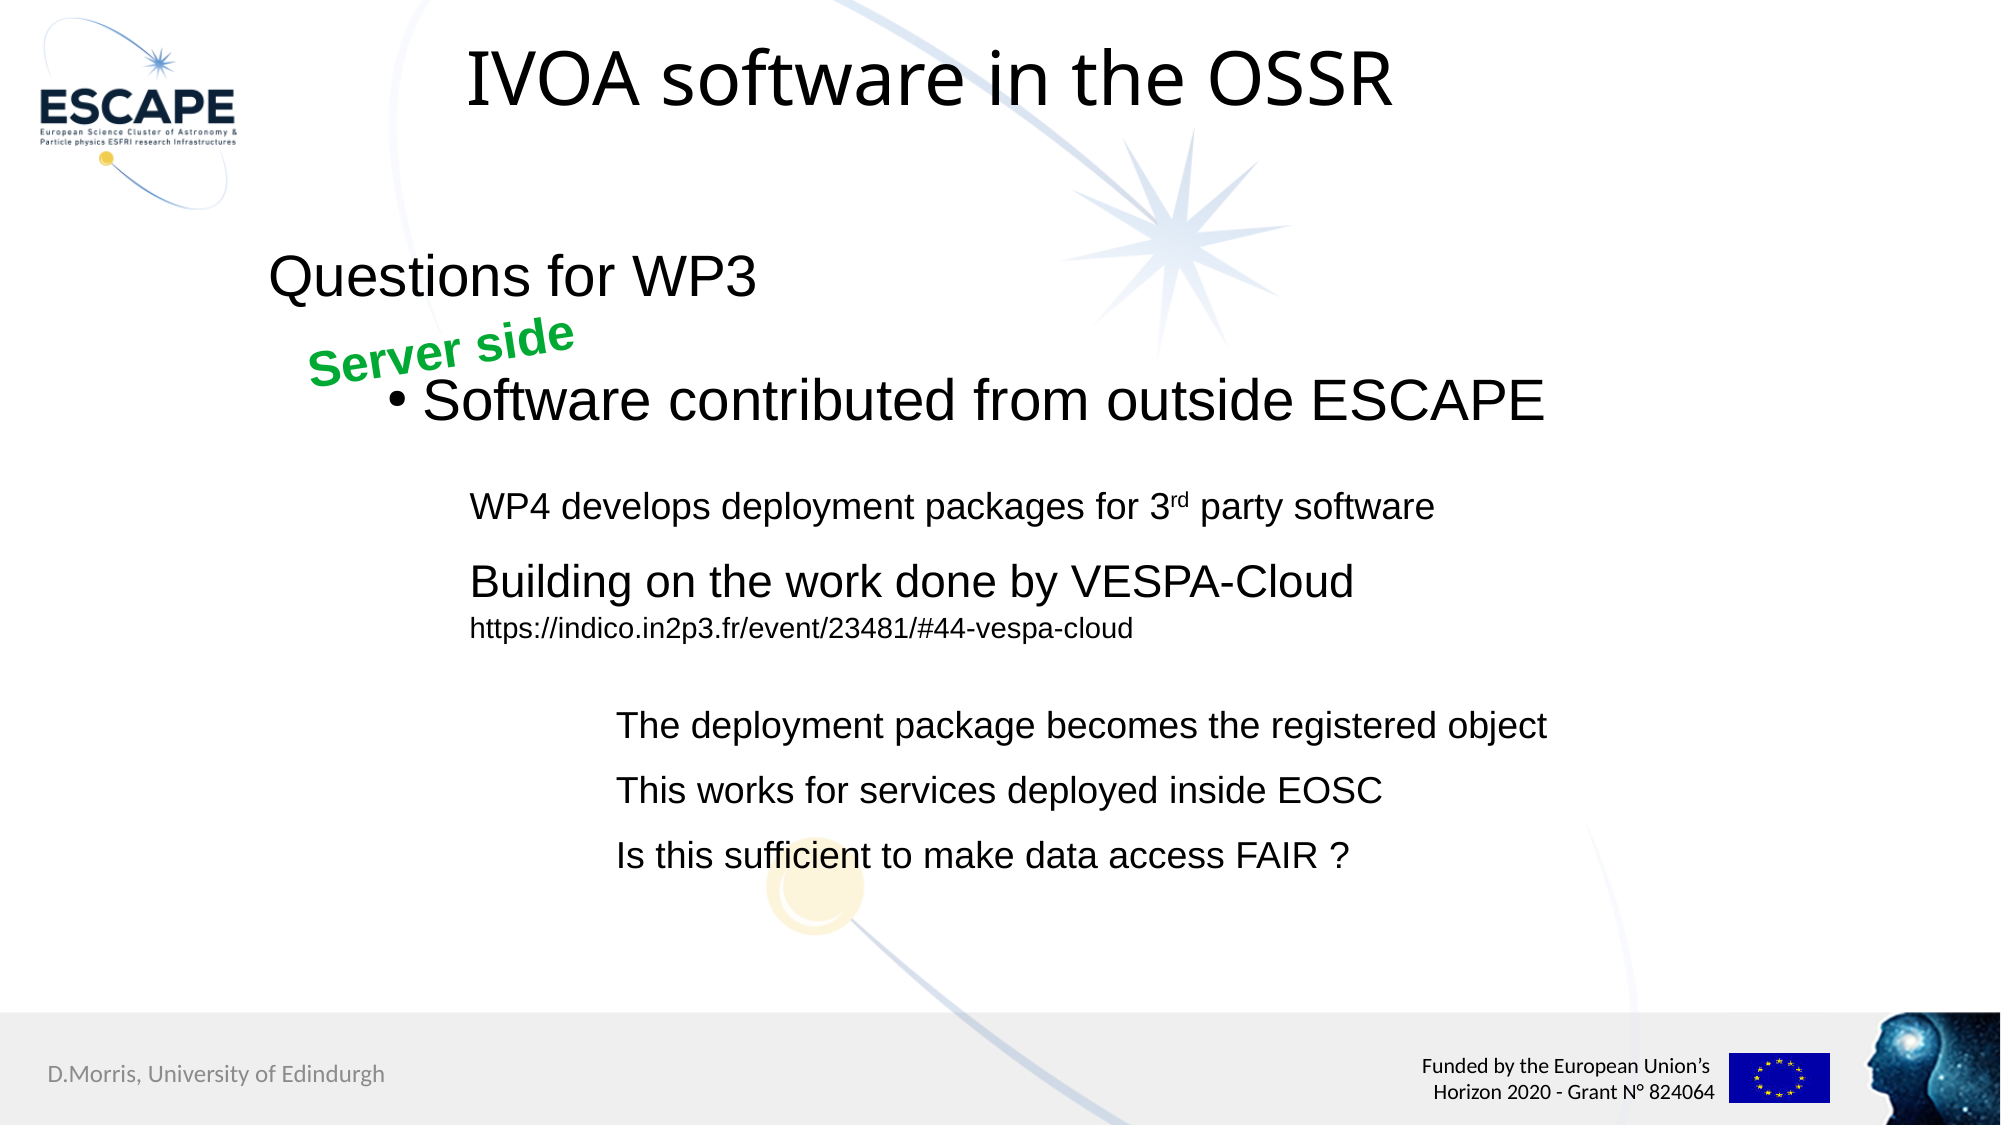

# IVOA software in the OSSR
Questions for WP3
Server side
Software contributed from outside ESCAPE
WP4 develops deployment packages for 3rd party software
Building on the work done by VESPA-Cloud
https://indico.in2p3.fr/event/23481/#44-vespa-cloud
The deployment package becomes the registered object
This works for services deployed inside EOSC
Is this sufficient to make data access FAIR ?
D.Morris, University of Edindurgh